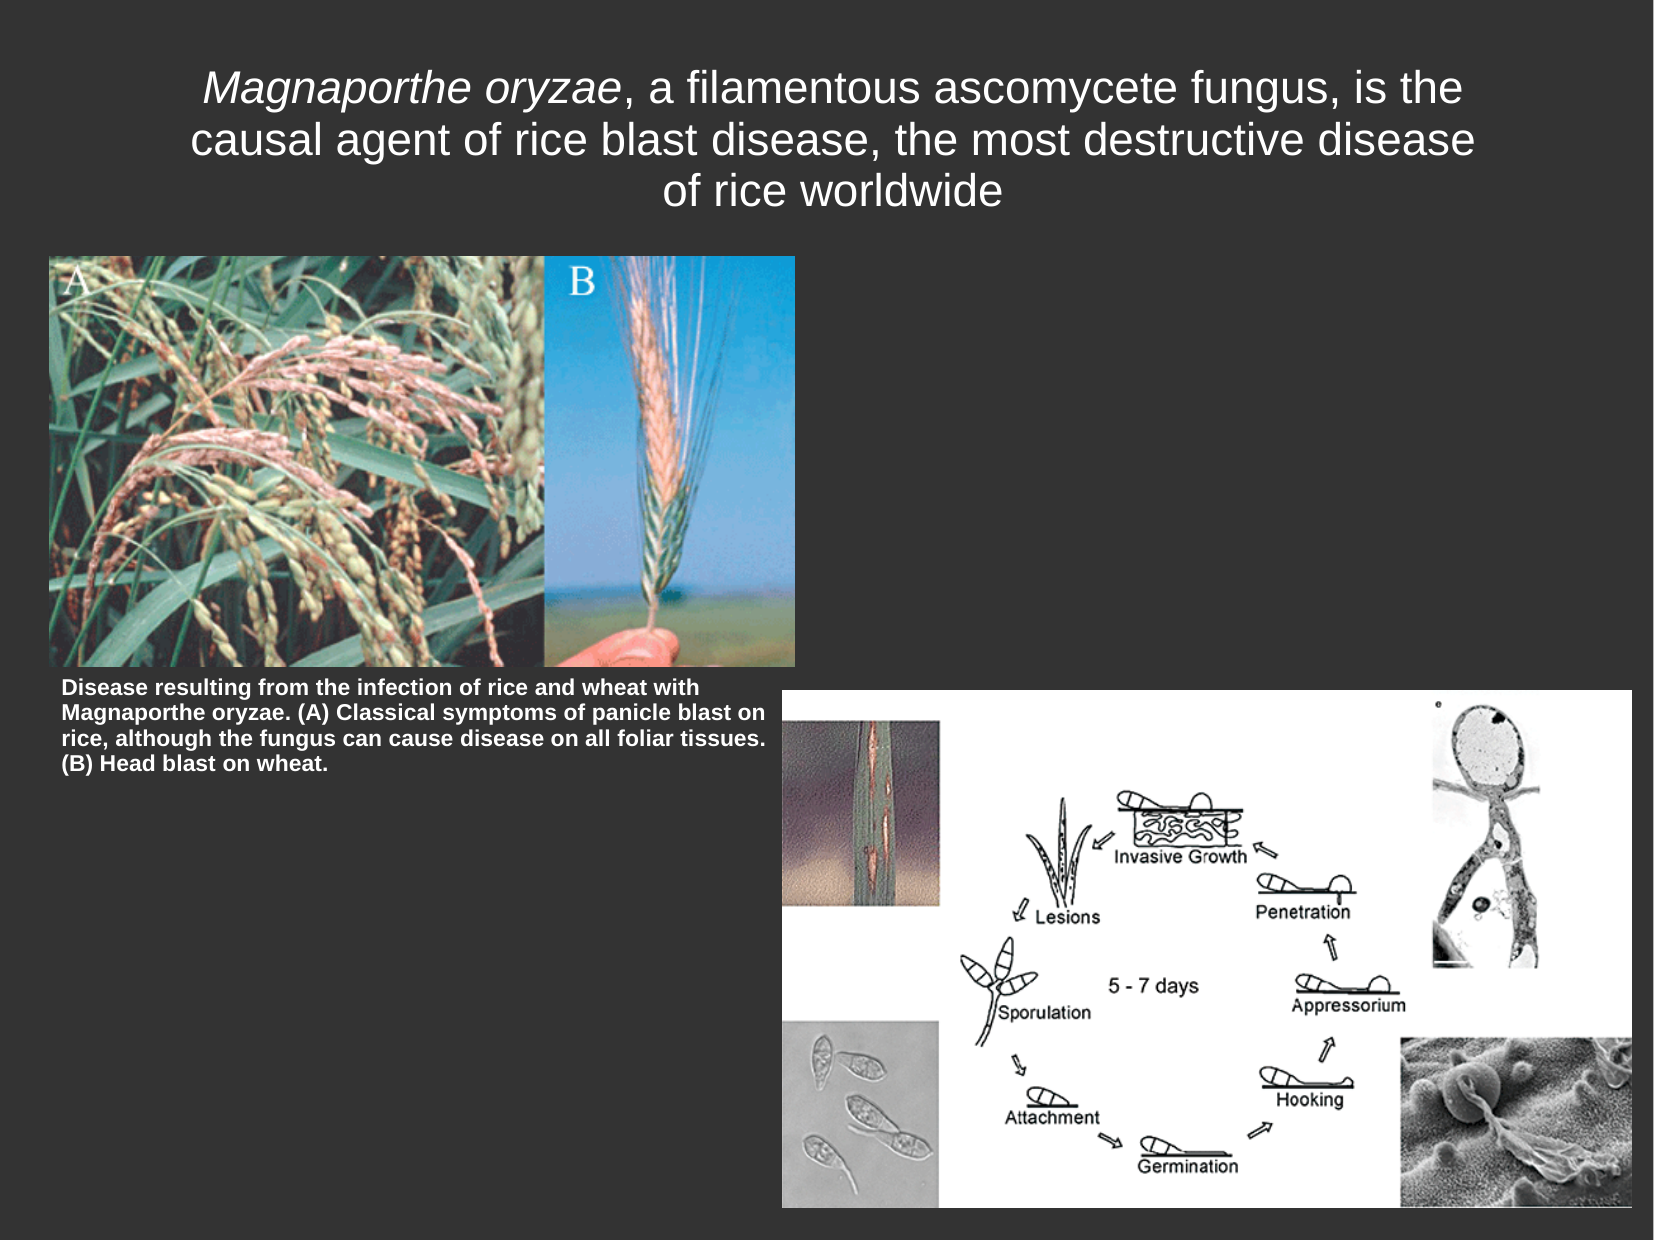

Magnaporthe oryzae, a filamentous ascomycete fungus, is the causal agent of rice blast disease, the most destructive disease of rice worldwide
Disease resulting from the infection of rice and wheat with Magnaporthe oryzae. (A) Classical symptoms of panicle blast on rice, although the fungus can cause disease on all foliar tissues. (B) Head blast on wheat.